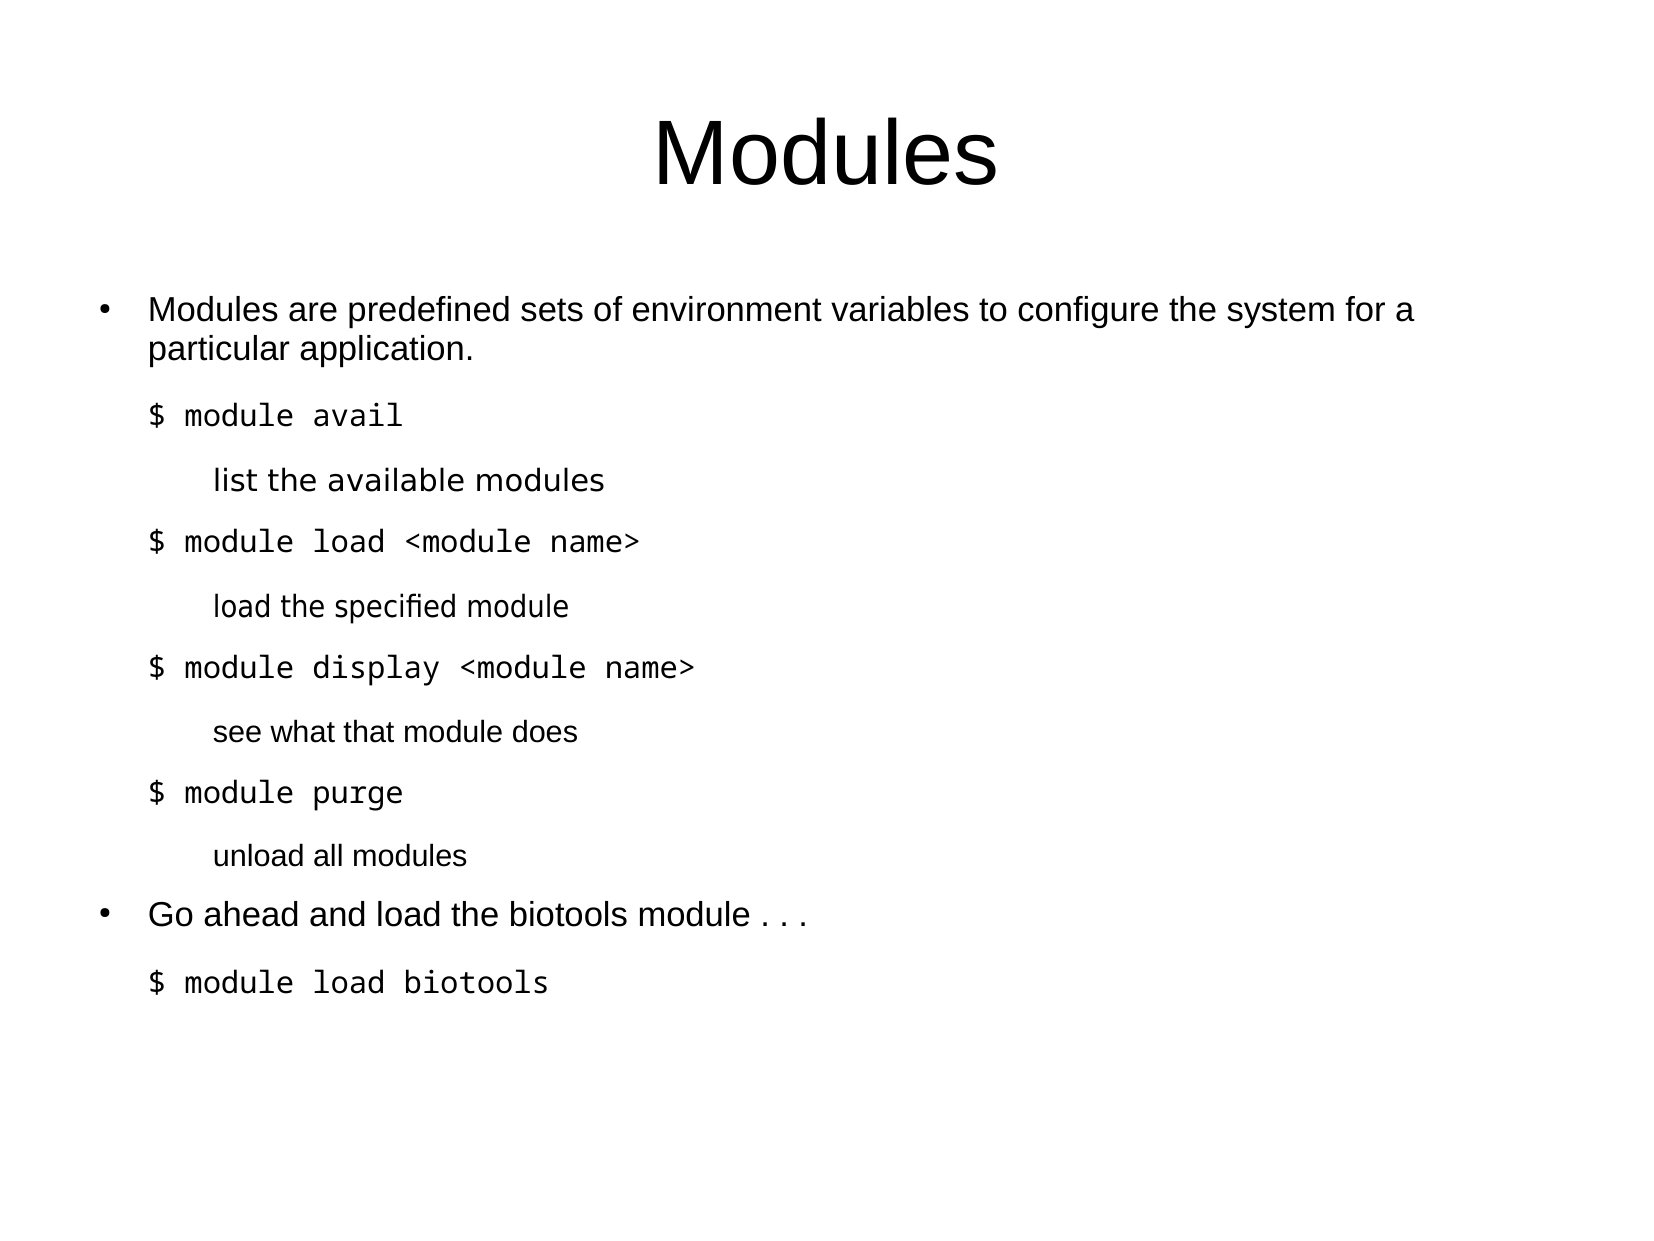

# Modules
Modules are predefined sets of environment variables to configure the system for a particular application.
$ module avail
list the available modules
$ module load <module name>
load the specified module
$ module display <module name>
see what that module does
$ module purge
unload all modules
Go ahead and load the biotools module . . .
$ module load biotools